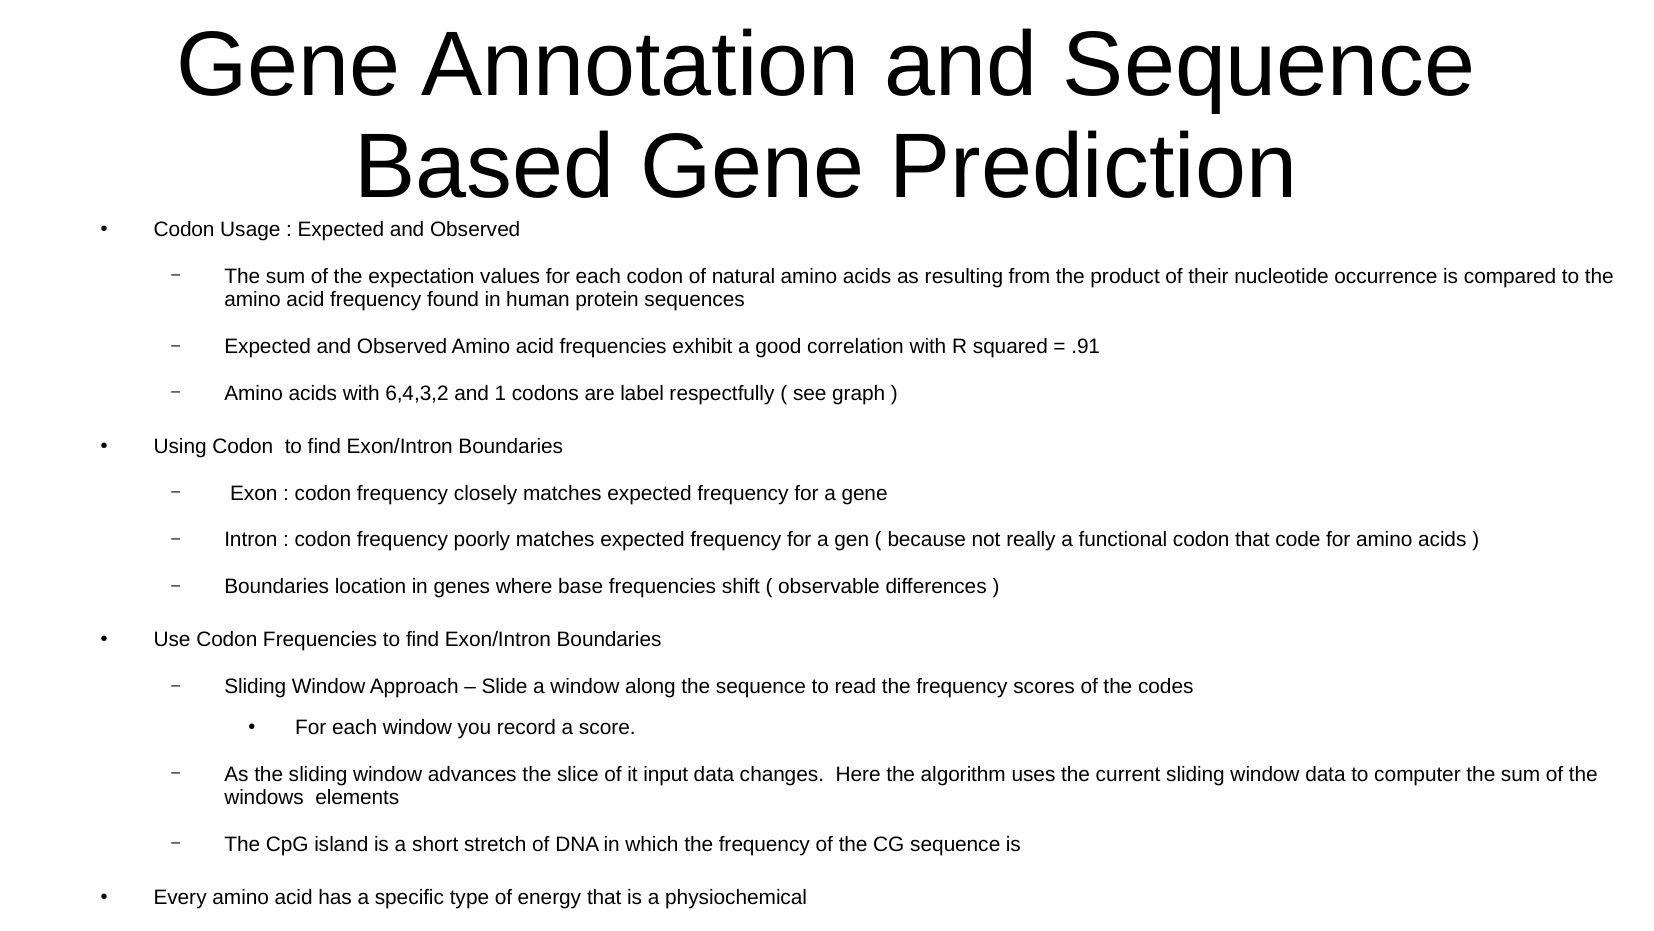

# Gene Annotation and Sequence Based Gene Prediction
Codon Usage : Expected and Observed
The sum of the expectation values for each codon of natural amino acids as resulting from the product of their nucleotide occurrence is compared to the amino acid frequency found in human protein sequences
Expected and Observed Amino acid frequencies exhibit a good correlation with R squared = .91
Amino acids with 6,4,3,2 and 1 codons are label respectfully ( see graph )
Using Codon to find Exon/Intron Boundaries
 Exon : codon frequency closely matches expected frequency for a gene
Intron : codon frequency poorly matches expected frequency for a gen ( because not really a functional codon that code for amino acids )
Boundaries location in genes where base frequencies shift ( observable differences )
Use Codon Frequencies to find Exon/Intron Boundaries
Sliding Window Approach – Slide a window along the sequence to read the frequency scores of the codes
For each window you record a score.
As the sliding window advances the slice of it input data changes. Here the algorithm uses the current sliding window data to computer the sum of the windows elements
The CpG island is a short stretch of DNA in which the frequency of the CG sequence is
Every amino acid has a specific type of energy that is a physiochemical